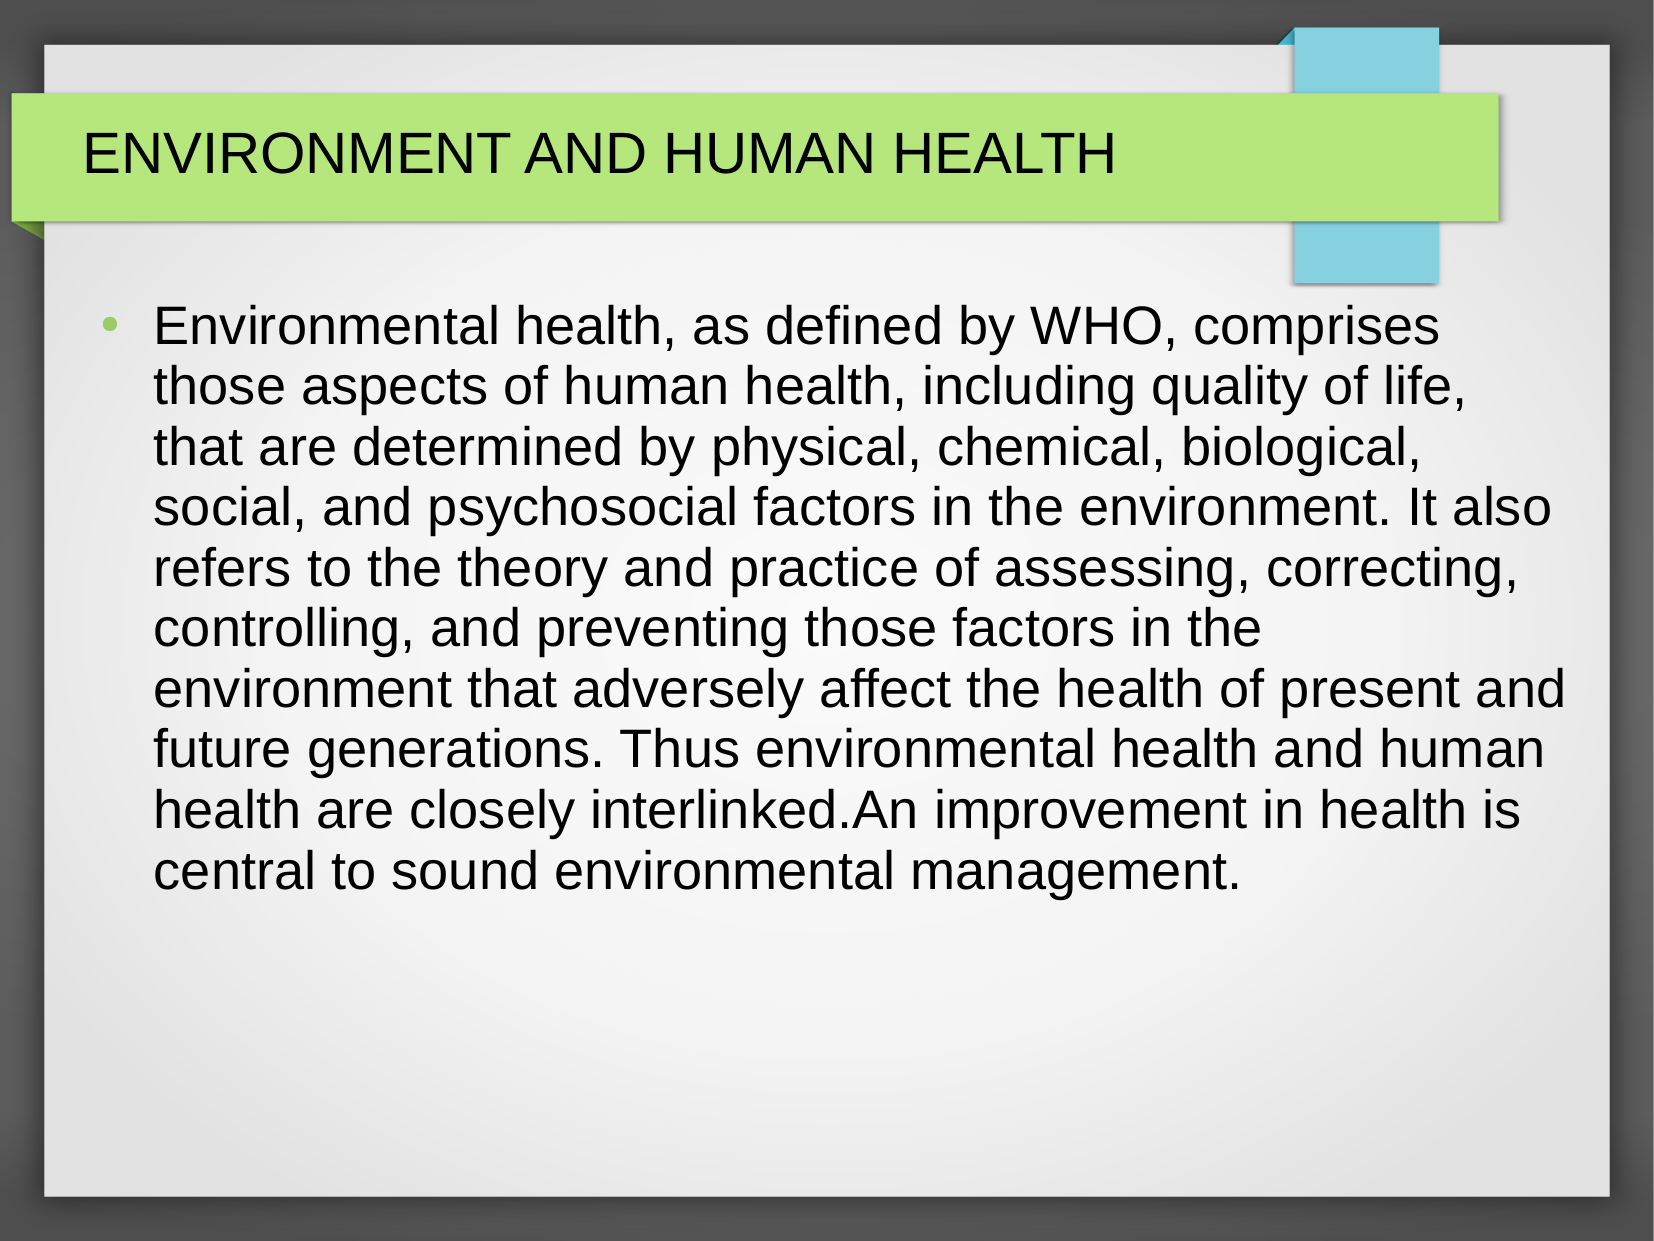

# ENVIRONMENT AND HUMAN HEALTH
Environmental health, as defined by WHO, comprises those aspects of human health, including quality of life, that are determined by physical, chemical, biological, social, and psychosocial factors in the environment. It also refers to the theory and practice of assessing, correcting, controlling, and preventing those factors in the environment that adversely affect the health of present and future generations. Thus environmental health and human health are closely interlinked.An improvement in health is central to sound environmental management.